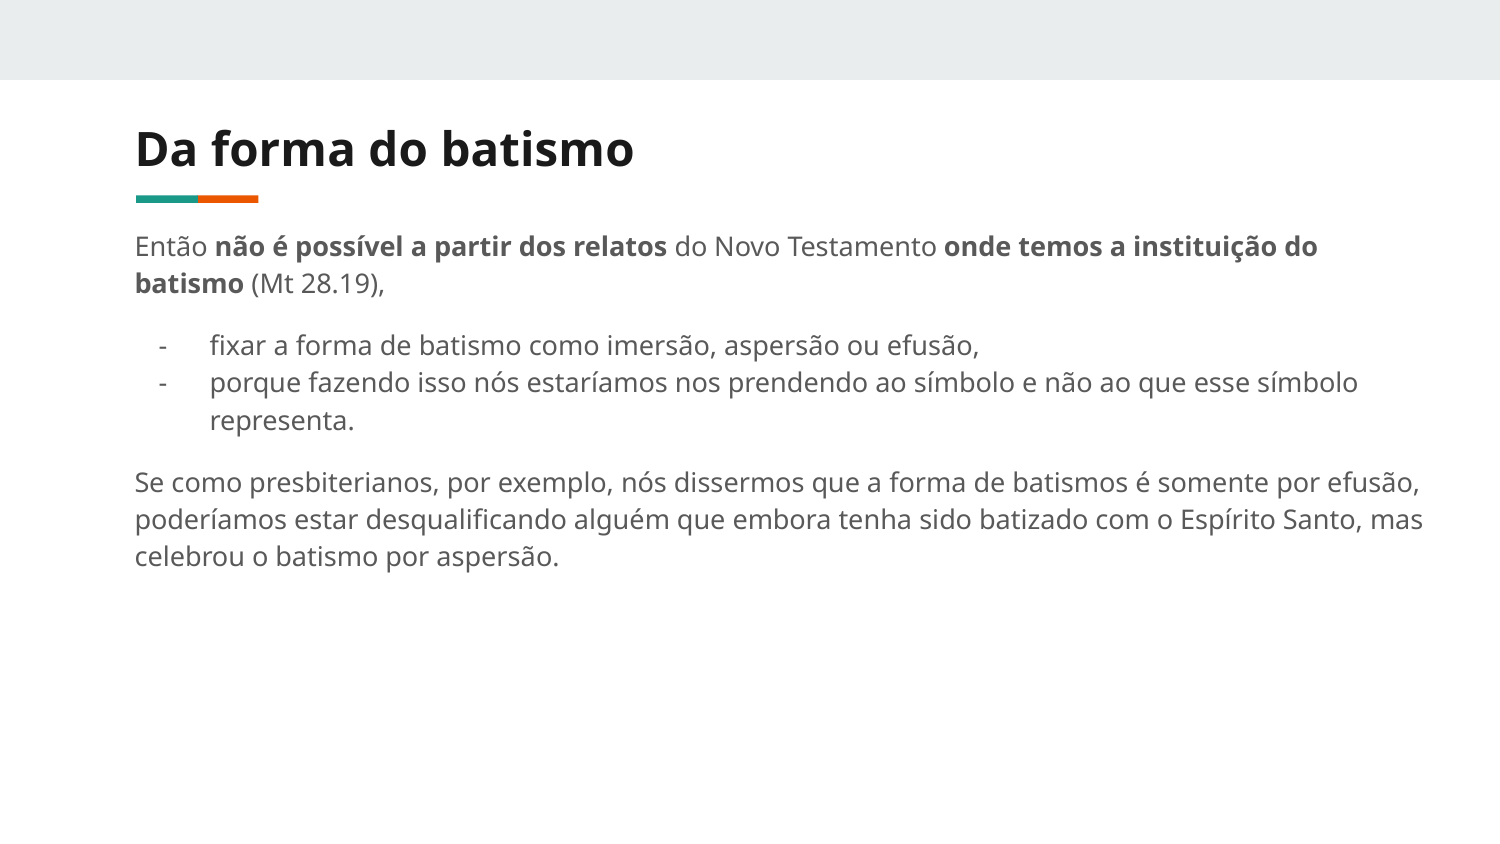

# Da forma do batismo
Então não é possível a partir dos relatos do Novo Testamento onde temos a instituição do batismo (Mt 28.19),
fixar a forma de batismo como imersão, aspersão ou efusão,
porque fazendo isso nós estaríamos nos prendendo ao símbolo e não ao que esse símbolo representa.
Se como presbiterianos, por exemplo, nós dissermos que a forma de batismos é somente por efusão, poderíamos estar desqualificando alguém que embora tenha sido batizado com o Espírito Santo, mas celebrou o batismo por aspersão.